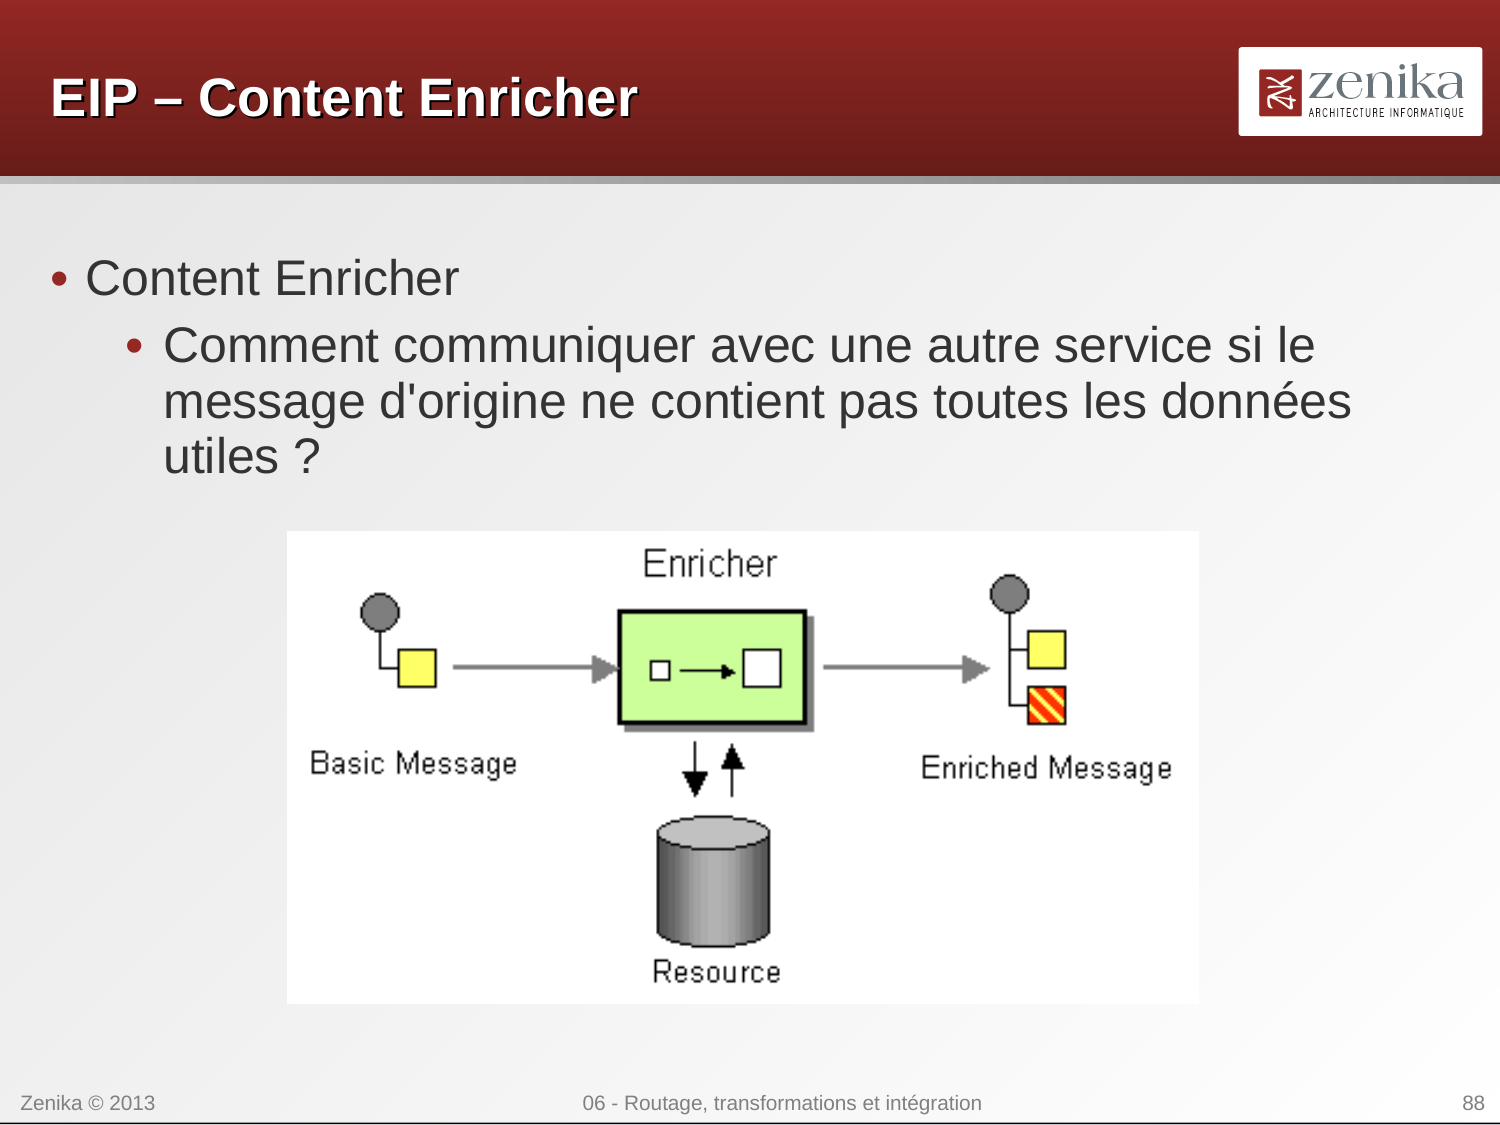

# EIP – Content Enricher
Content Enricher
Comment communiquer avec une autre service si le message d'origine ne contient pas toutes les données utiles ?